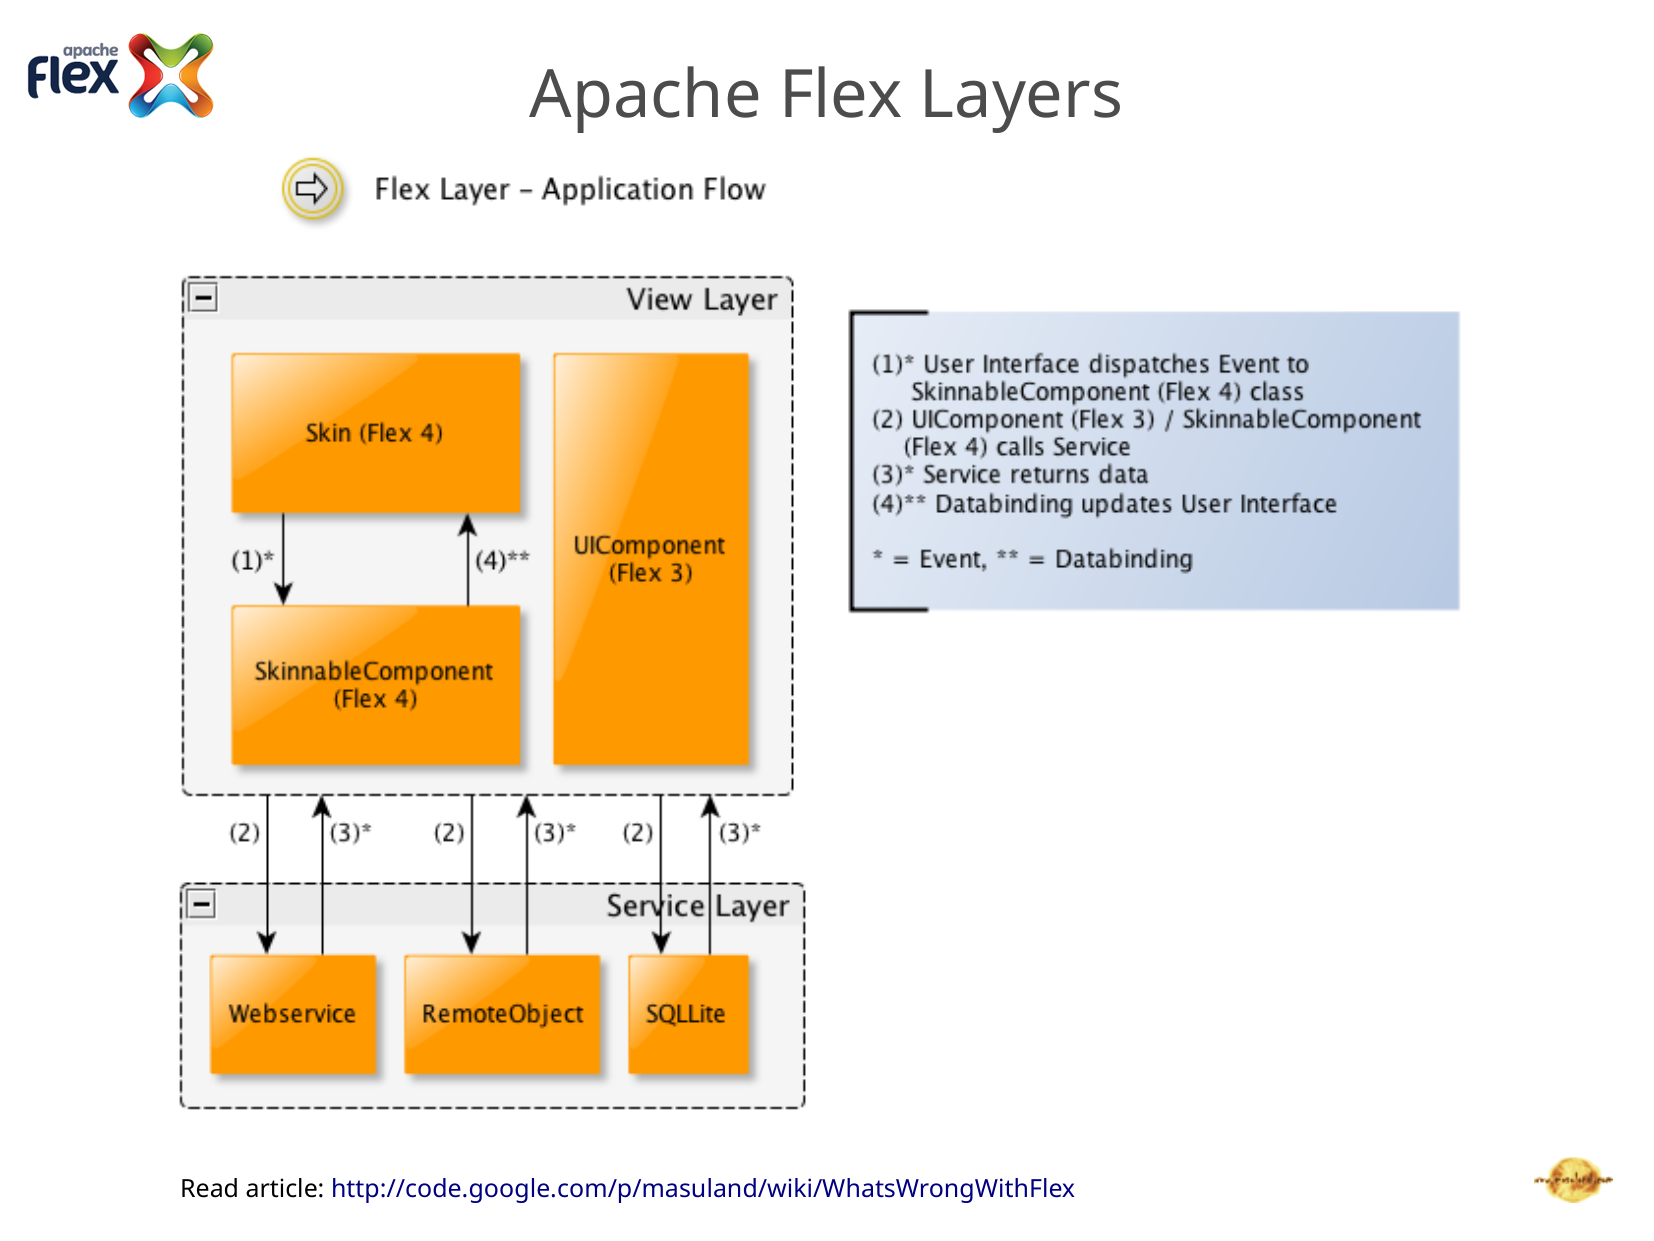

# Apache Flex Layers
Read article: http://code.google.com/p/masuland/wiki/WhatsWrongWithFlex